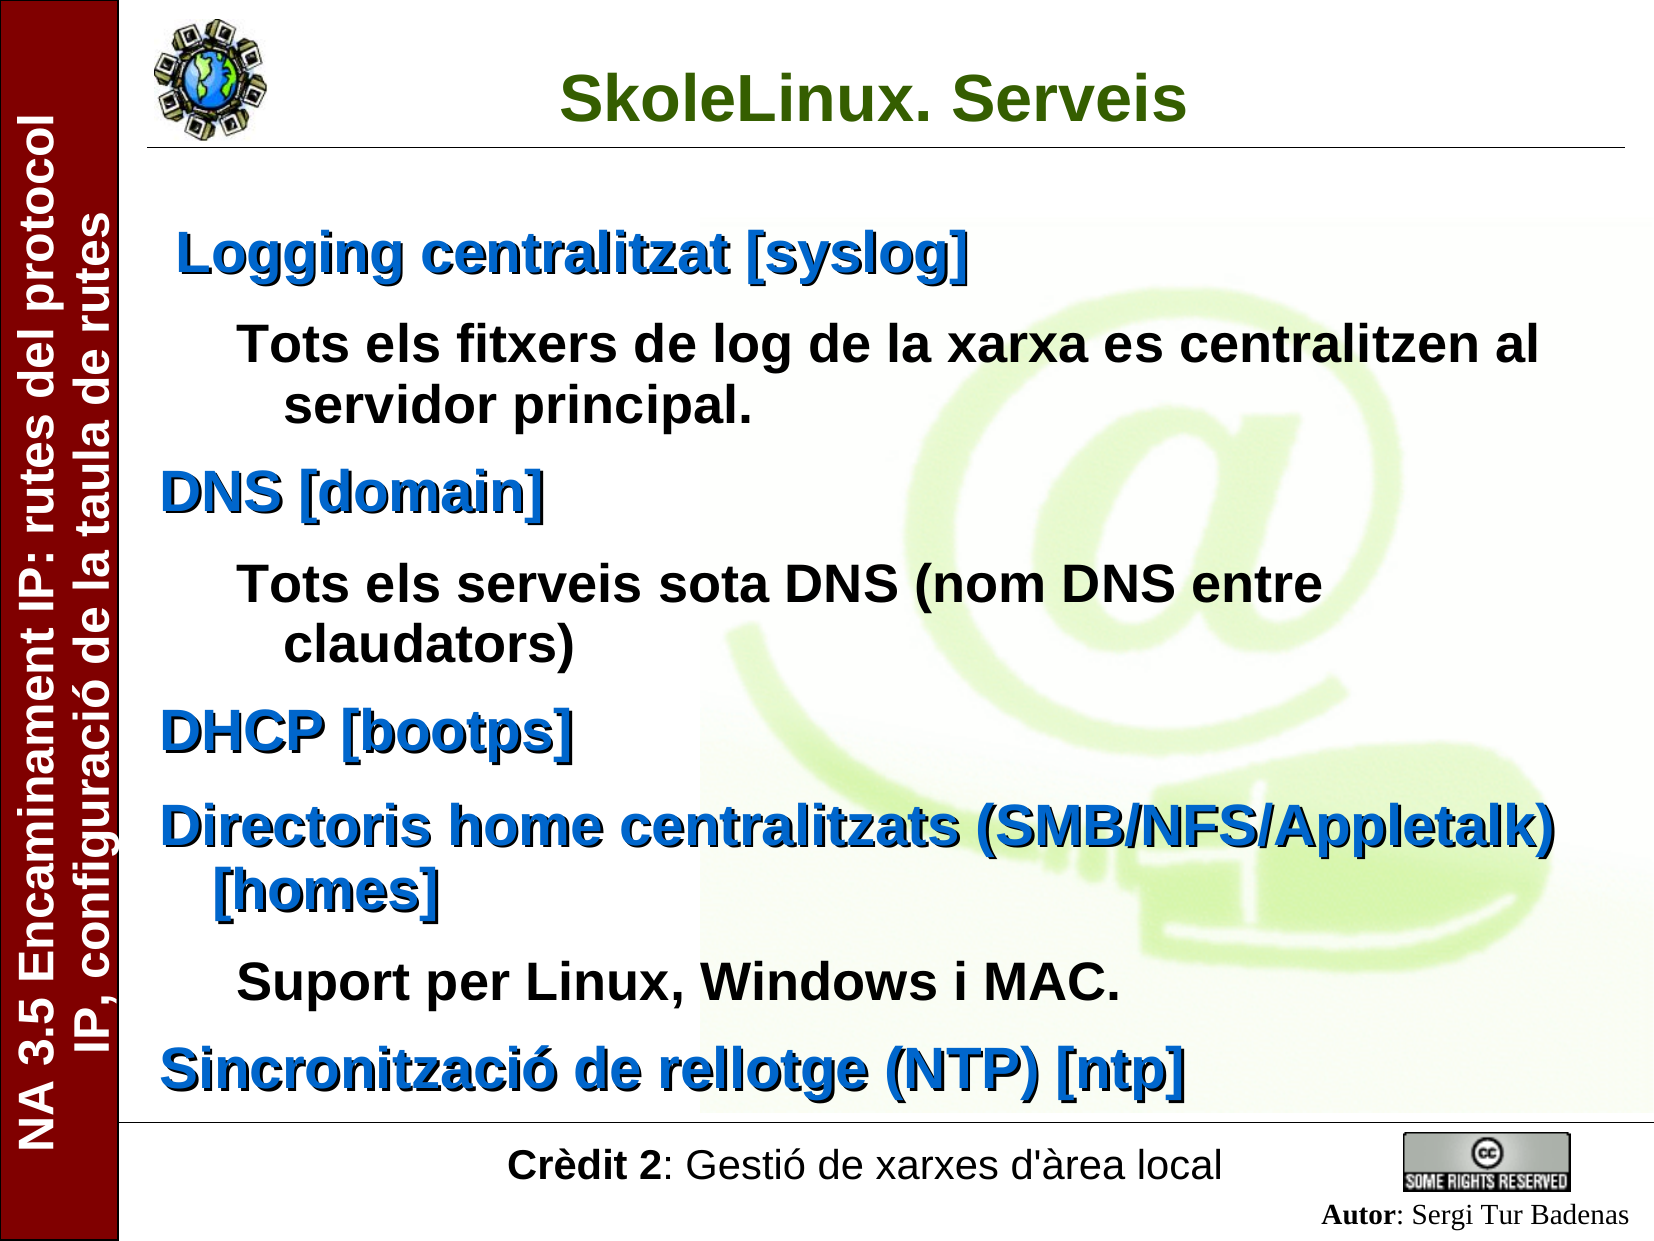

# SkoleLinux. Serveis
 Logging centralitzat [syslog]
Tots els fitxers de log de la xarxa es centralitzen al servidor principal.
DNS [domain]
Tots els serveis sota DNS (nom DNS entre claudators)
DHCP [bootps]
Directoris home centralitzats (SMB/NFS/Appletalk) [homes]
Suport per Linux, Windows i MAC.
Sincronització de rellotge (NTP) [ntp]